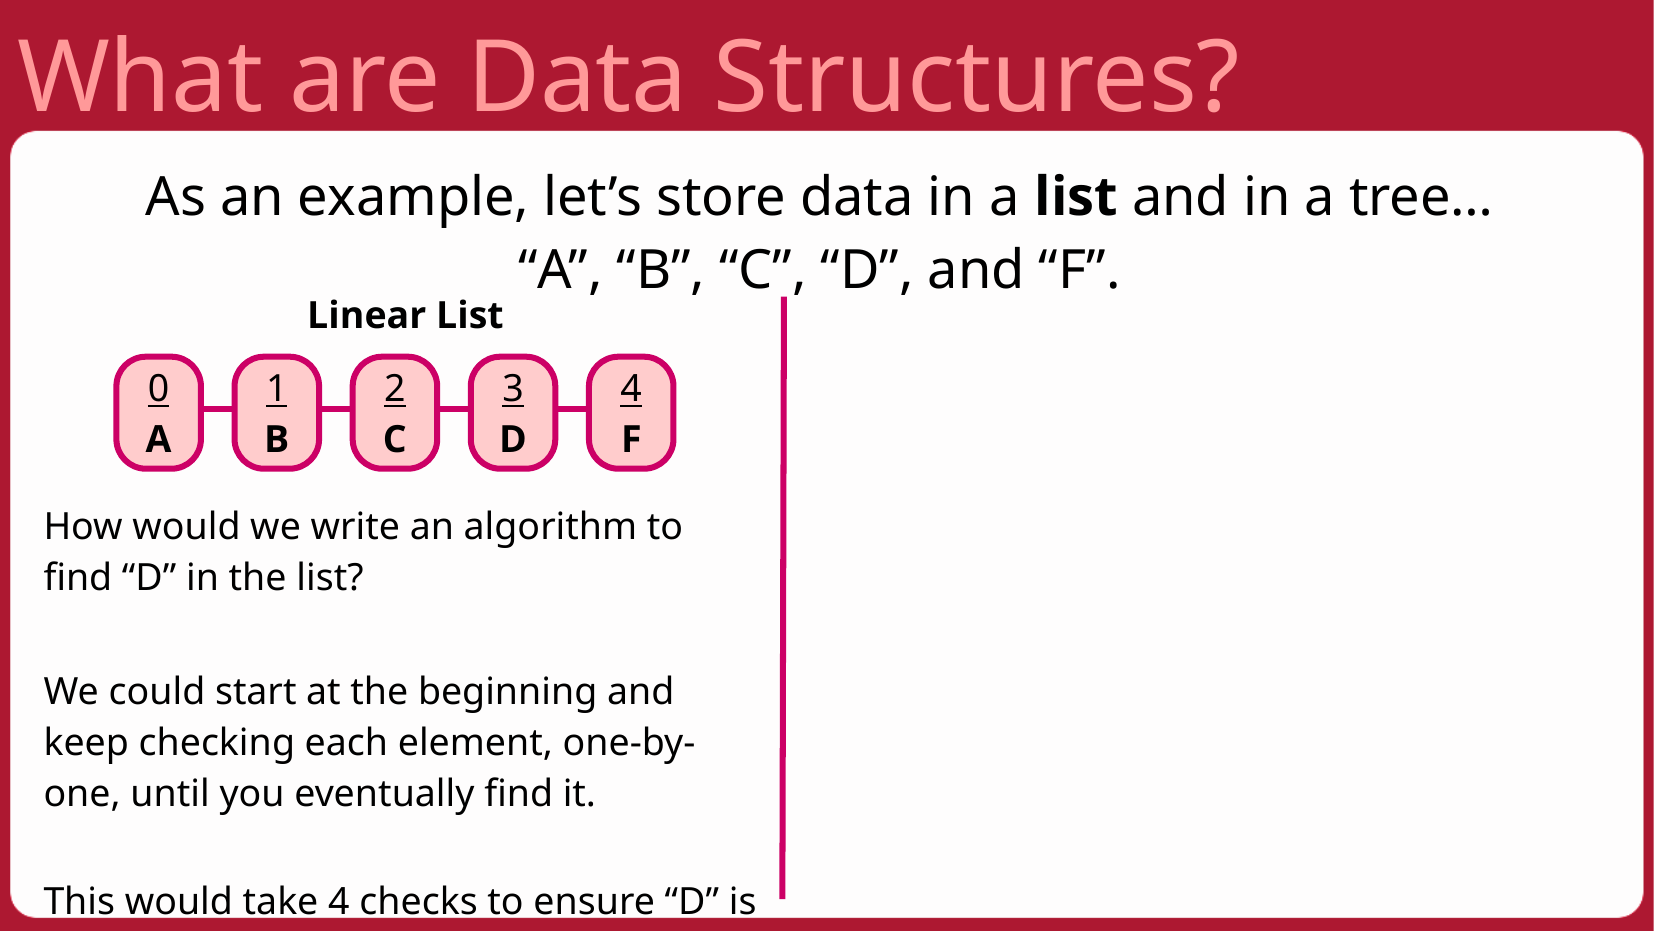

# What are Data Structures?
As an example, let’s store data in a list and in a tree…
“A”, “B”, “C”, “D”, and “F”.
Linear List
0
A
1
B
2
C
3
D
4
F
How would we write an algorithm to find “D” in the list?
We could start at the beginning and keep checking each element, one-by-one, until you eventually find it.
This would take 4 checks to ensure “D” is found.